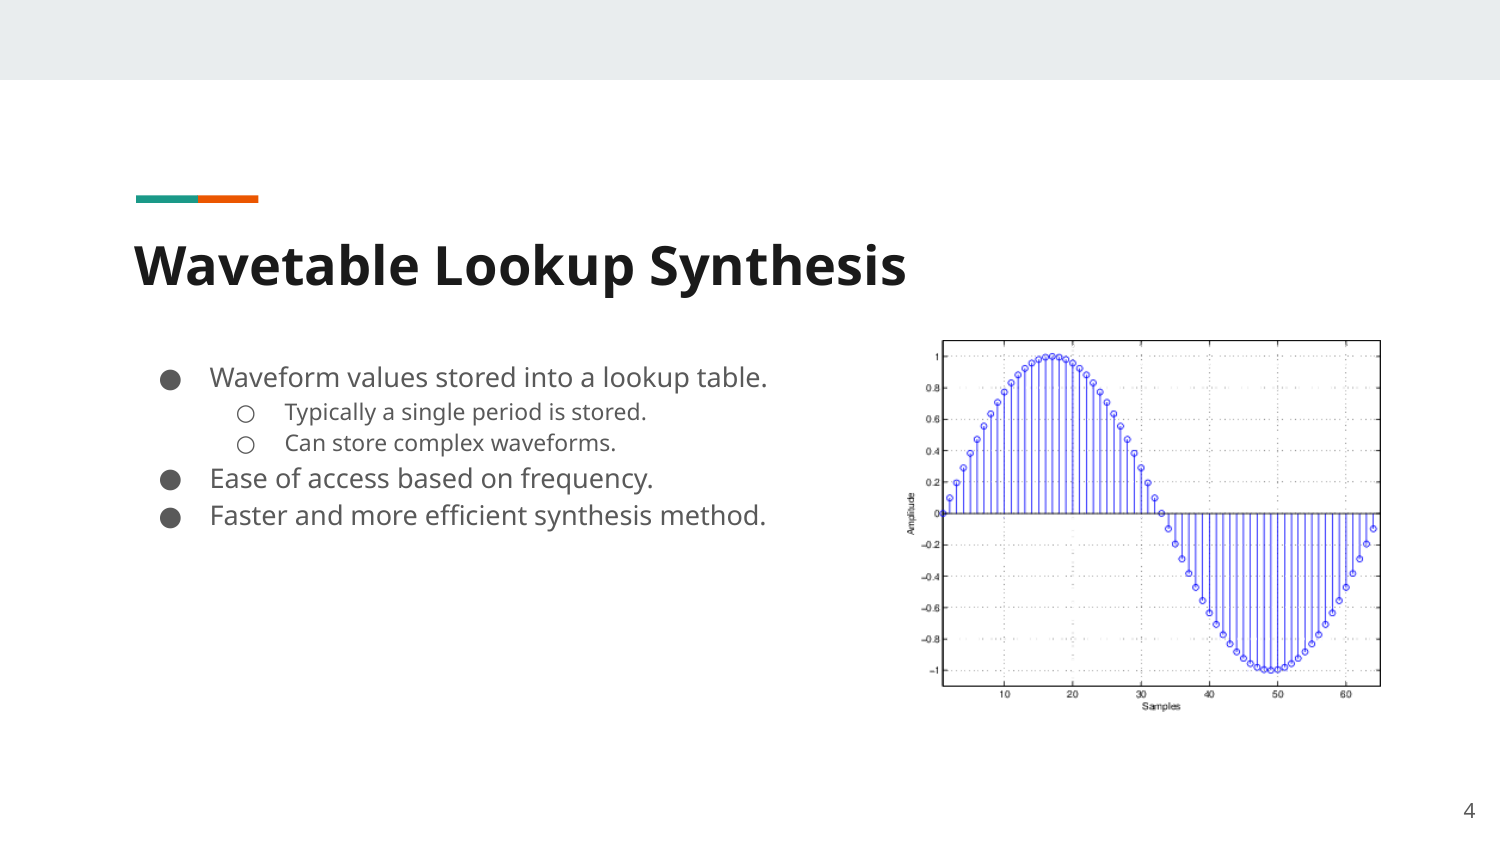

# Wavetable Lookup Synthesis
Waveform values stored into a lookup table.
Typically a single period is stored.
Can store complex waveforms.
Ease of access based on frequency.
Faster and more efficient synthesis method.